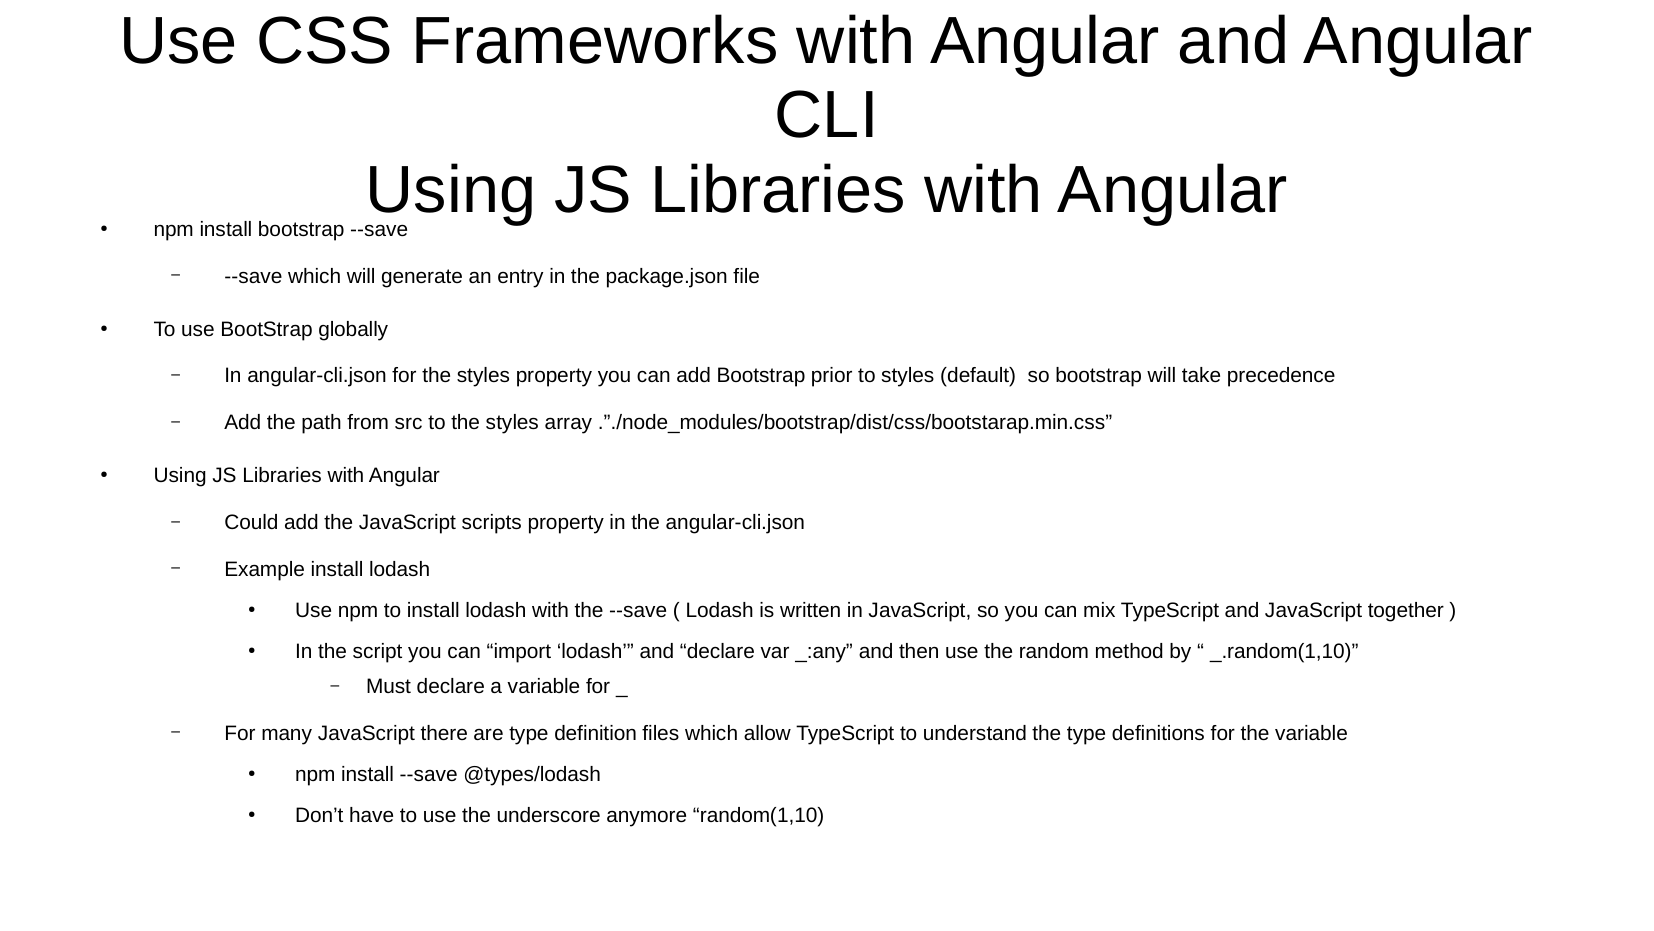

# Use CSS Frameworks with Angular and Angular CLI Using JS Libraries with Angular
npm install bootstrap --save
--save which will generate an entry in the package.json file
To use BootStrap globally
In angular-cli.json for the styles property you can add Bootstrap prior to styles (default) so bootstrap will take precedence
Add the path from src to the styles array .”./node_modules/bootstrap/dist/css/bootstarap.min.css”
Using JS Libraries with Angular
Could add the JavaScript scripts property in the angular-cli.json
Example install lodash
Use npm to install lodash with the --save ( Lodash is written in JavaScript, so you can mix TypeScript and JavaScript together )
In the script you can “import ‘lodash’” and “declare var _:any” and then use the random method by “ _.random(1,10)”
Must declare a variable for _
For many JavaScript there are type definition files which allow TypeScript to understand the type definitions for the variable
npm install --save @types/lodash
Don’t have to use the underscore anymore “random(1,10)